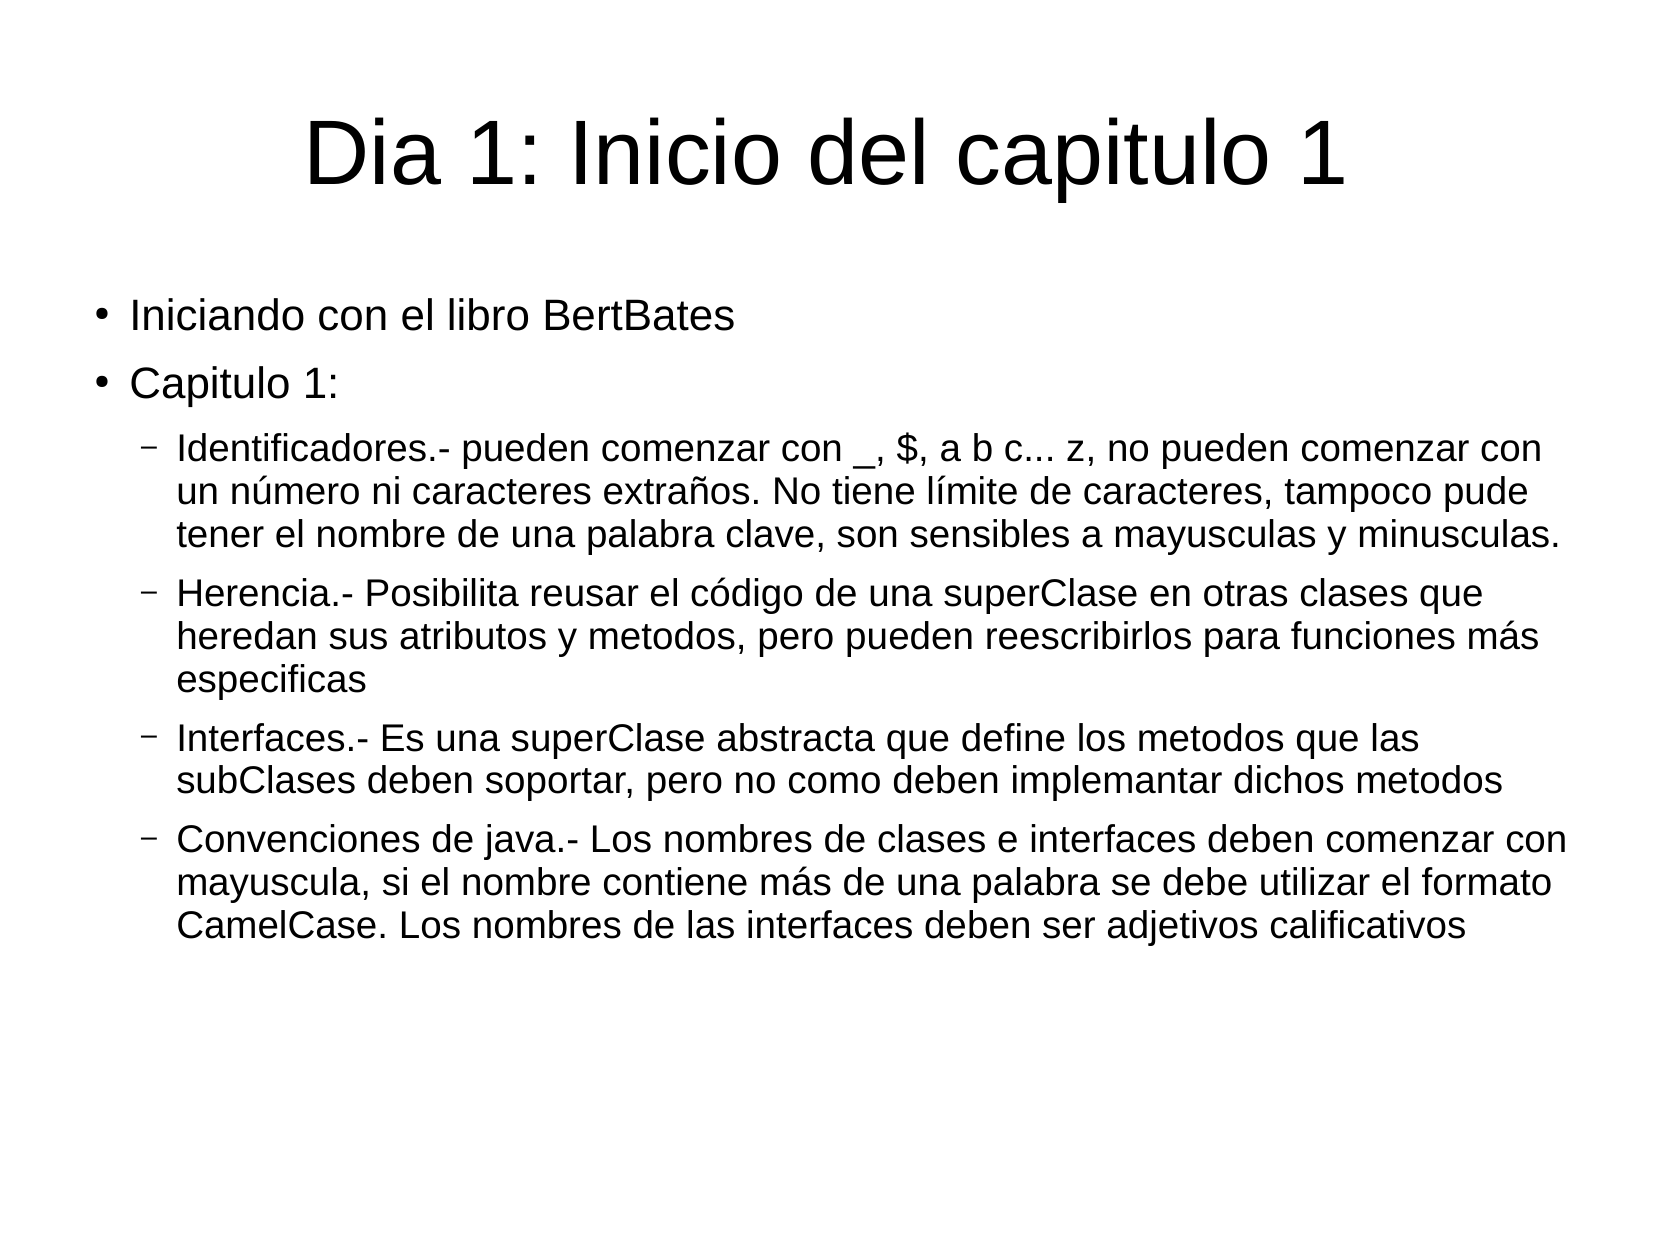

# Dia 1: Inicio del capitulo 1
Iniciando con el libro BertBates
Capitulo 1:
Identificadores.- pueden comenzar con _, $, a b c... z, no pueden comenzar con un número ni caracteres extraños. No tiene límite de caracteres, tampoco pude tener el nombre de una palabra clave, son sensibles a mayusculas y minusculas.
Herencia.- Posibilita reusar el código de una superClase en otras clases que heredan sus atributos y metodos, pero pueden reescribirlos para funciones más especificas
Interfaces.- Es una superClase abstracta que define los metodos que las subClases deben soportar, pero no como deben implemantar dichos metodos
Convenciones de java.- Los nombres de clases e interfaces deben comenzar con mayuscula, si el nombre contiene más de una palabra se debe utilizar el formato CamelCase. Los nombres de las interfaces deben ser adjetivos calificativos